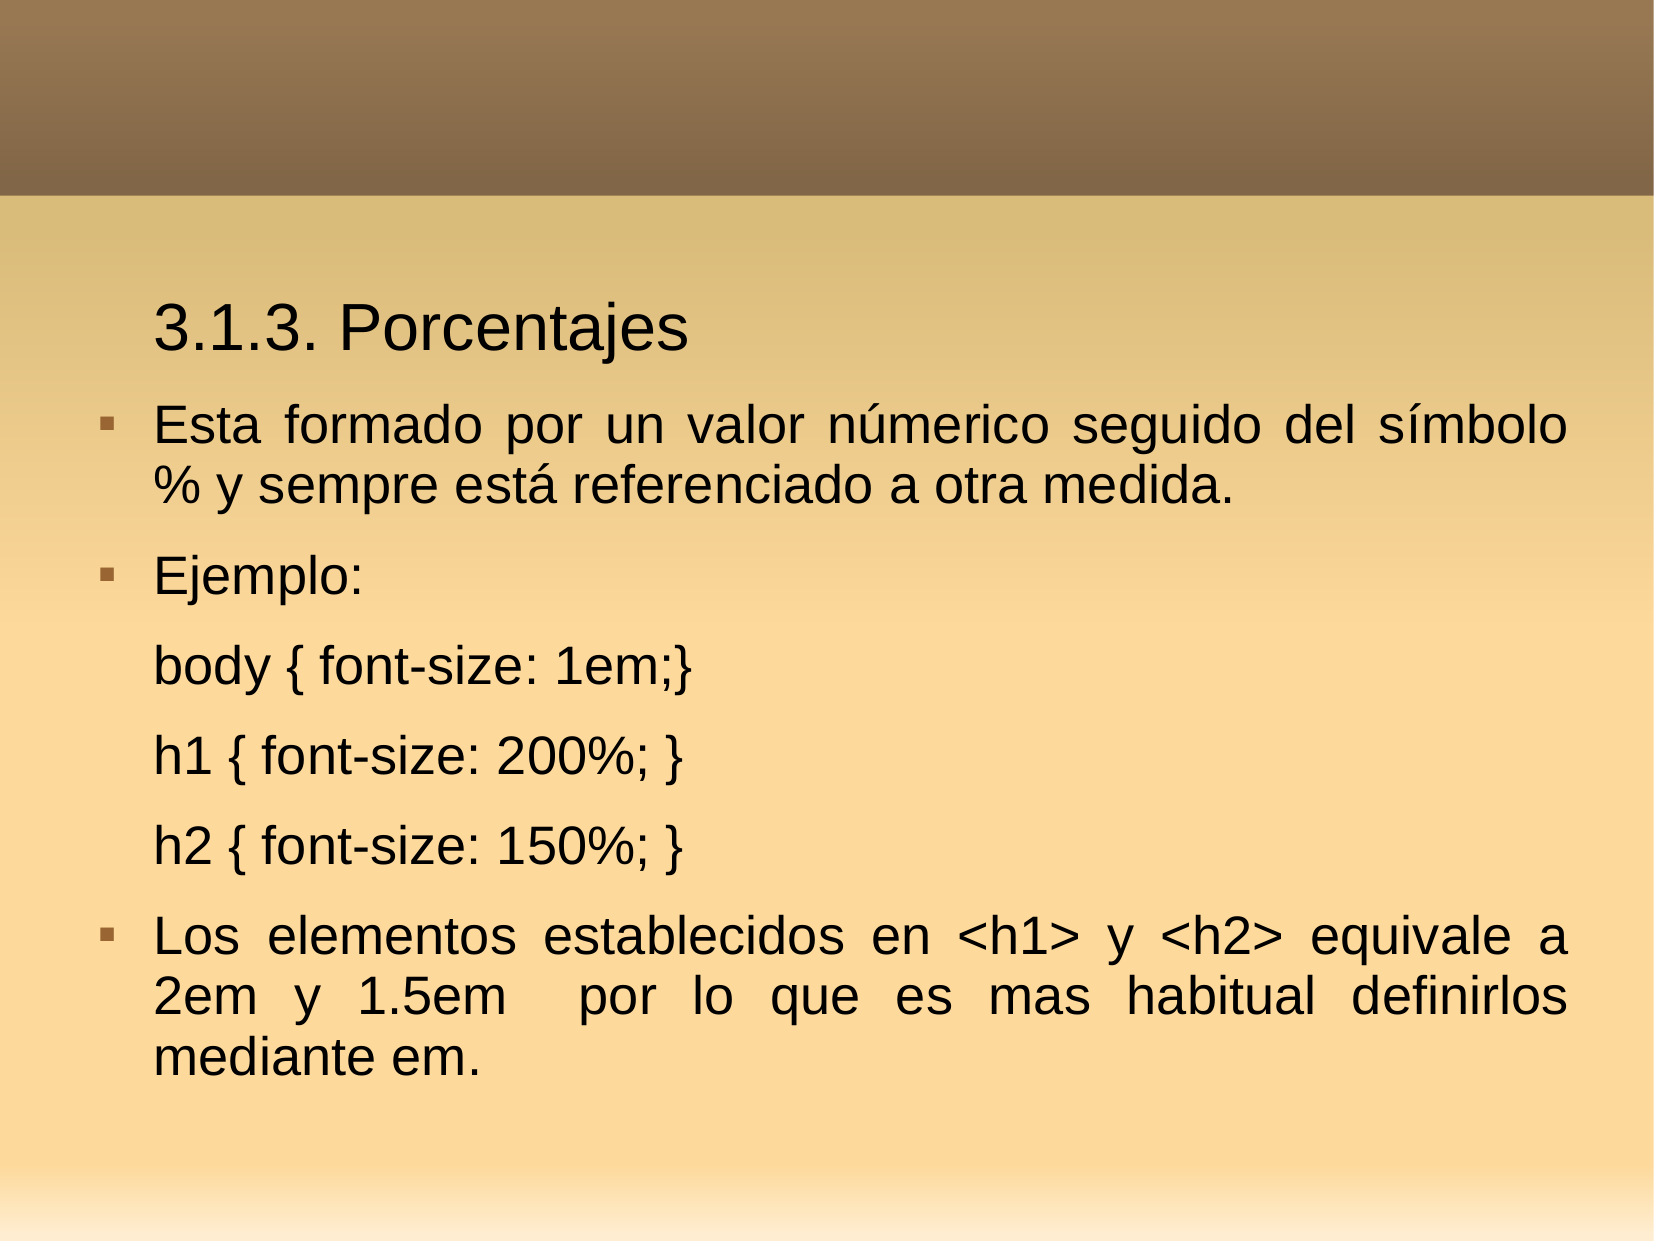

#
3.1.3. Porcentajes
Esta formado por un valor númerico seguido del símbolo % y sempre está referenciado a otra medida.
Ejemplo:
body { font-size: 1em;}
h1 { font-size: 200%; }
h2 { font-size: 150%; }
Los elementos establecidos en <h1> y <h2> equivale a 2em y 1.5em por lo que es mas habitual definirlos mediante em.